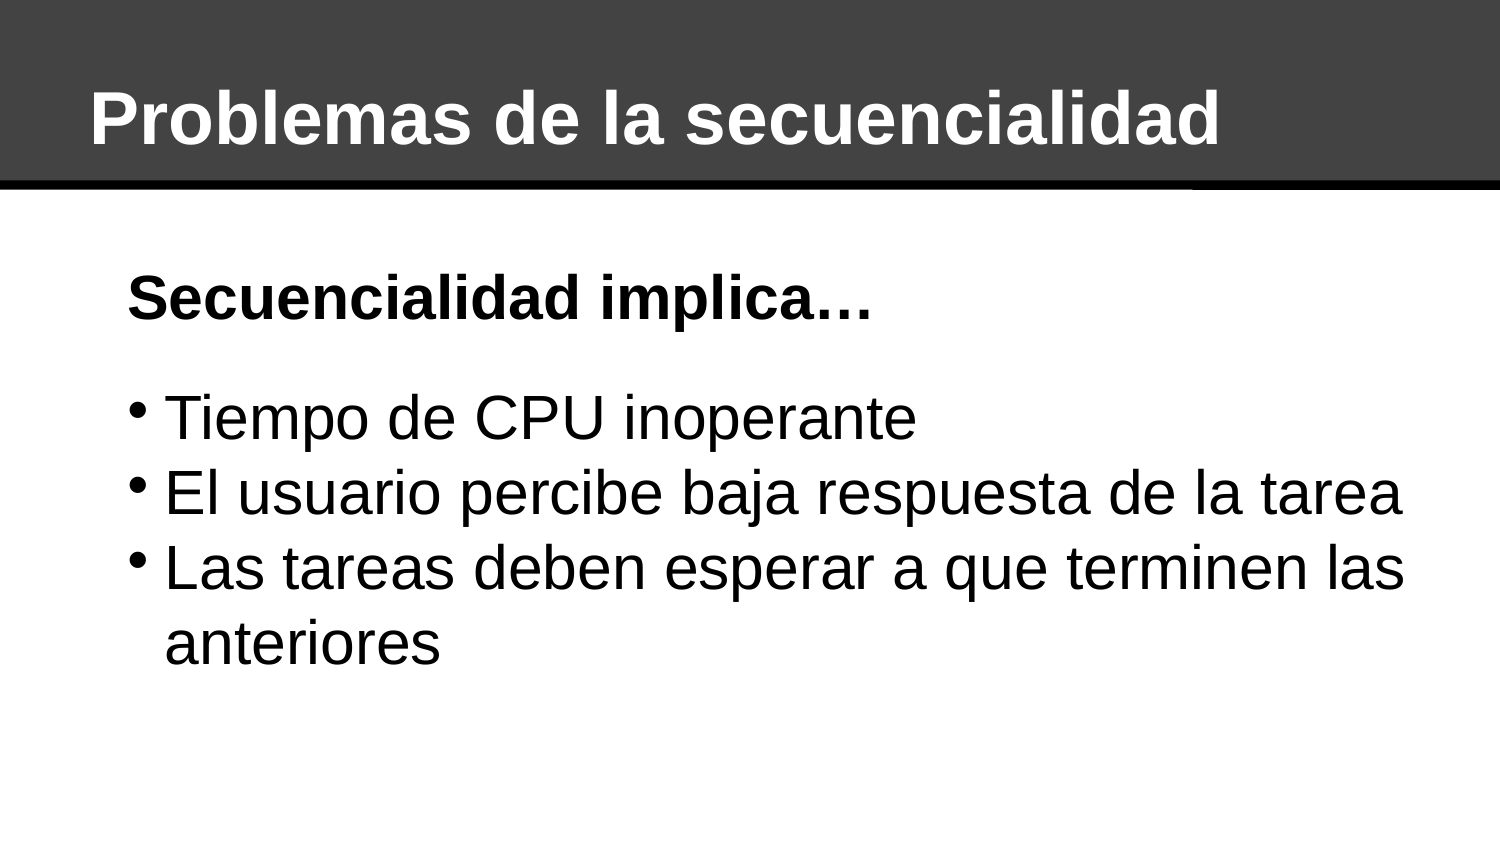

Problemas de la secuencialidad
Secuencialidad implica…
Tiempo de CPU inoperante
El usuario percibe baja respuesta de la tarea
Las tareas deben esperar a que terminen las anteriores